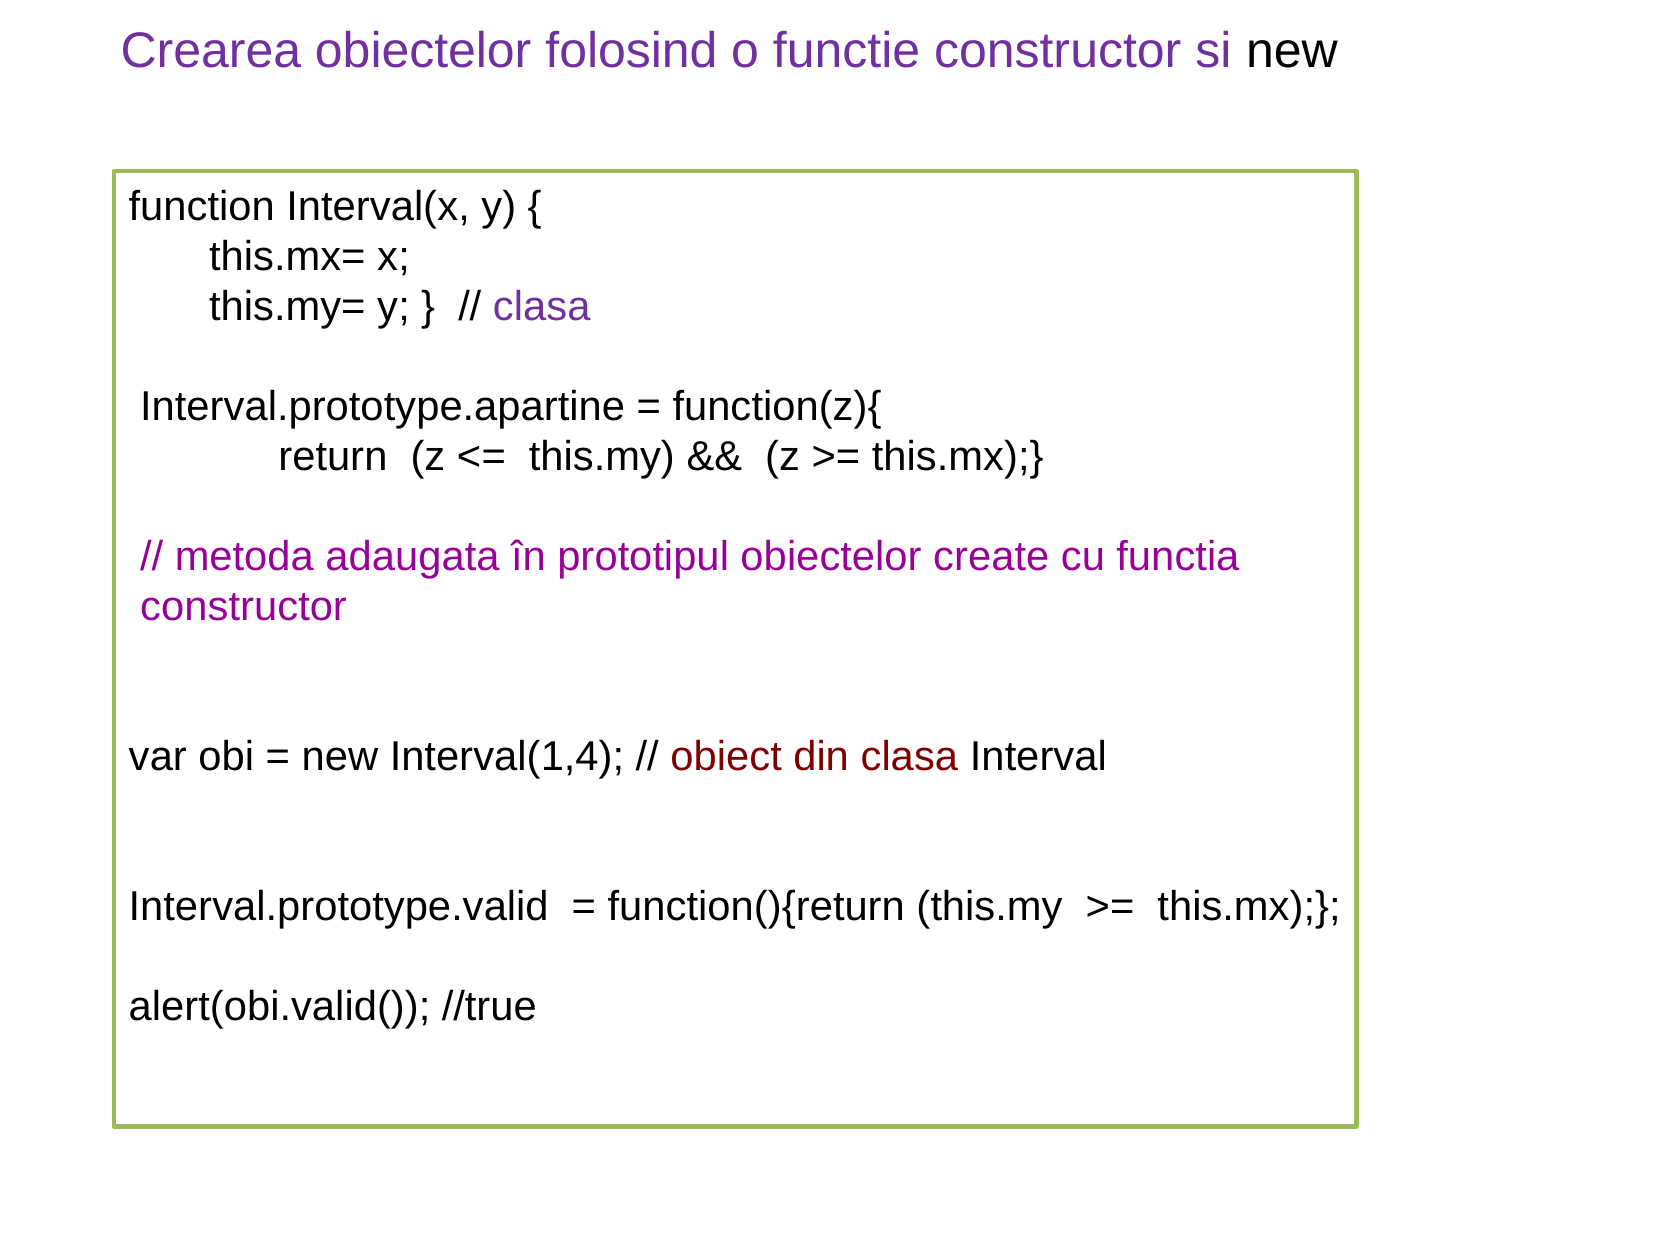

Crearea obiectelor folosind o functie constructor si new
function Interval(x, y) {
 this.mx= x;
 this.my= y; } // clasa
 Interval.prototype.apartine = function(z){
 return (z <= this.my) && (z >= this.mx);}
 // metoda adaugata în prototipul obiectelor create cu functia
 constructor
var obi = new Interval(1,4); // obiect din clasa Interval
Interval.prototype.valid = function(){return (this.my >= this.mx);};
alert(obi.valid()); //true